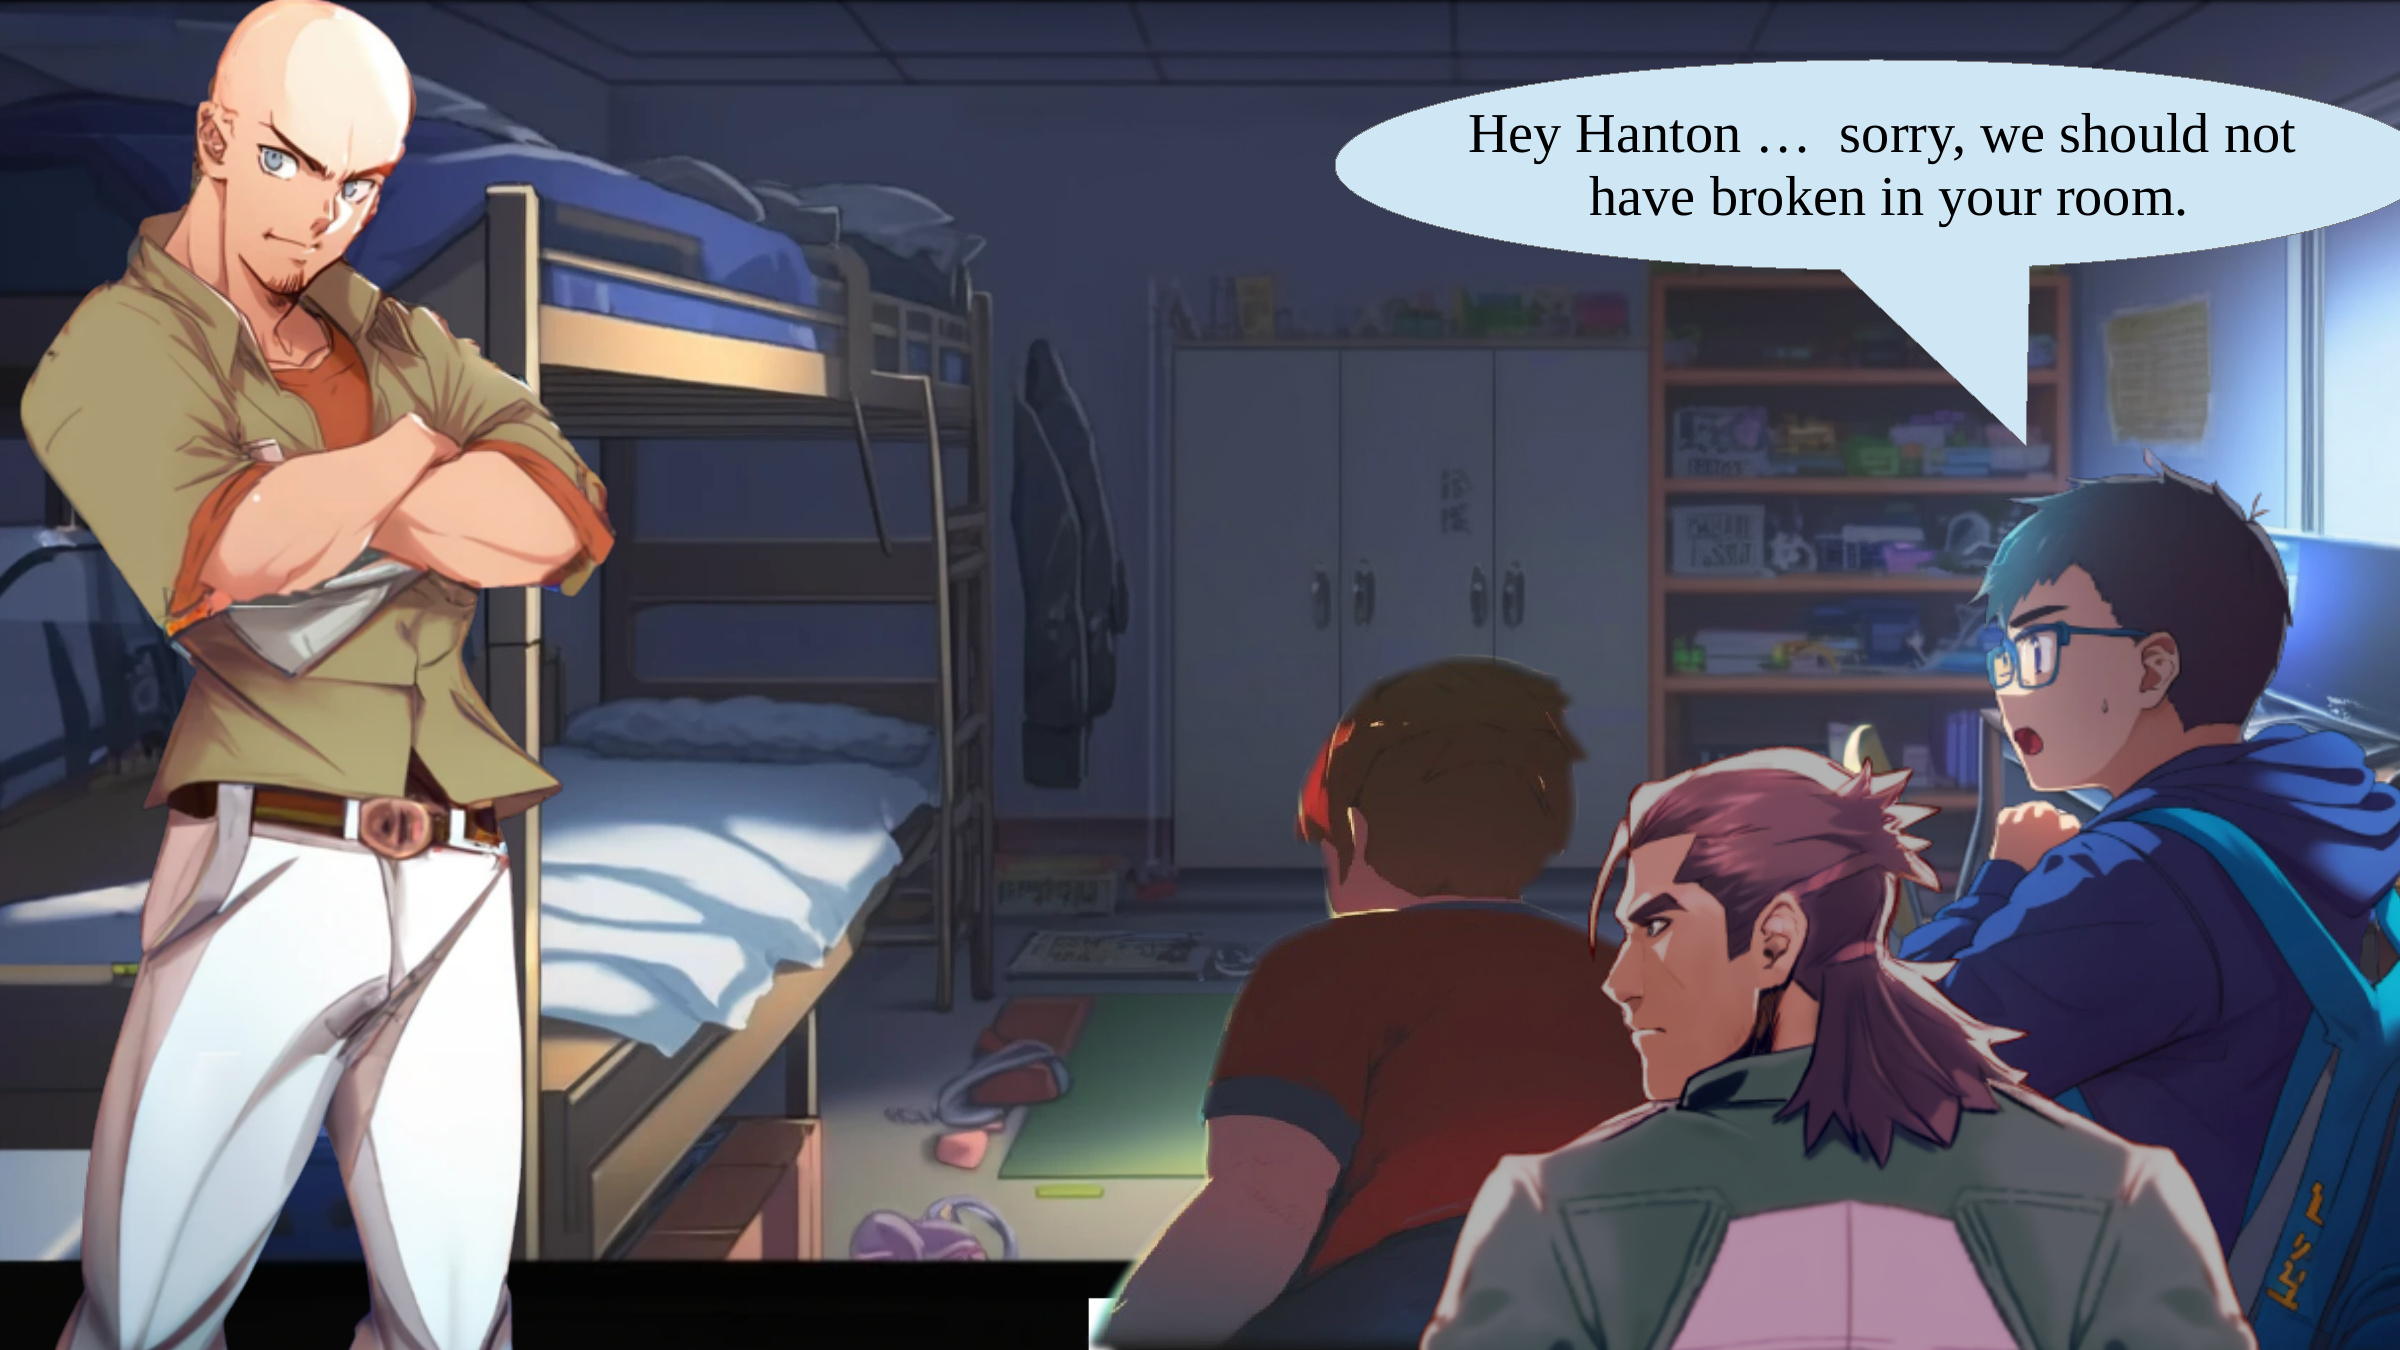

Hey Hanton … sorry, we should not
 have broken in your room.